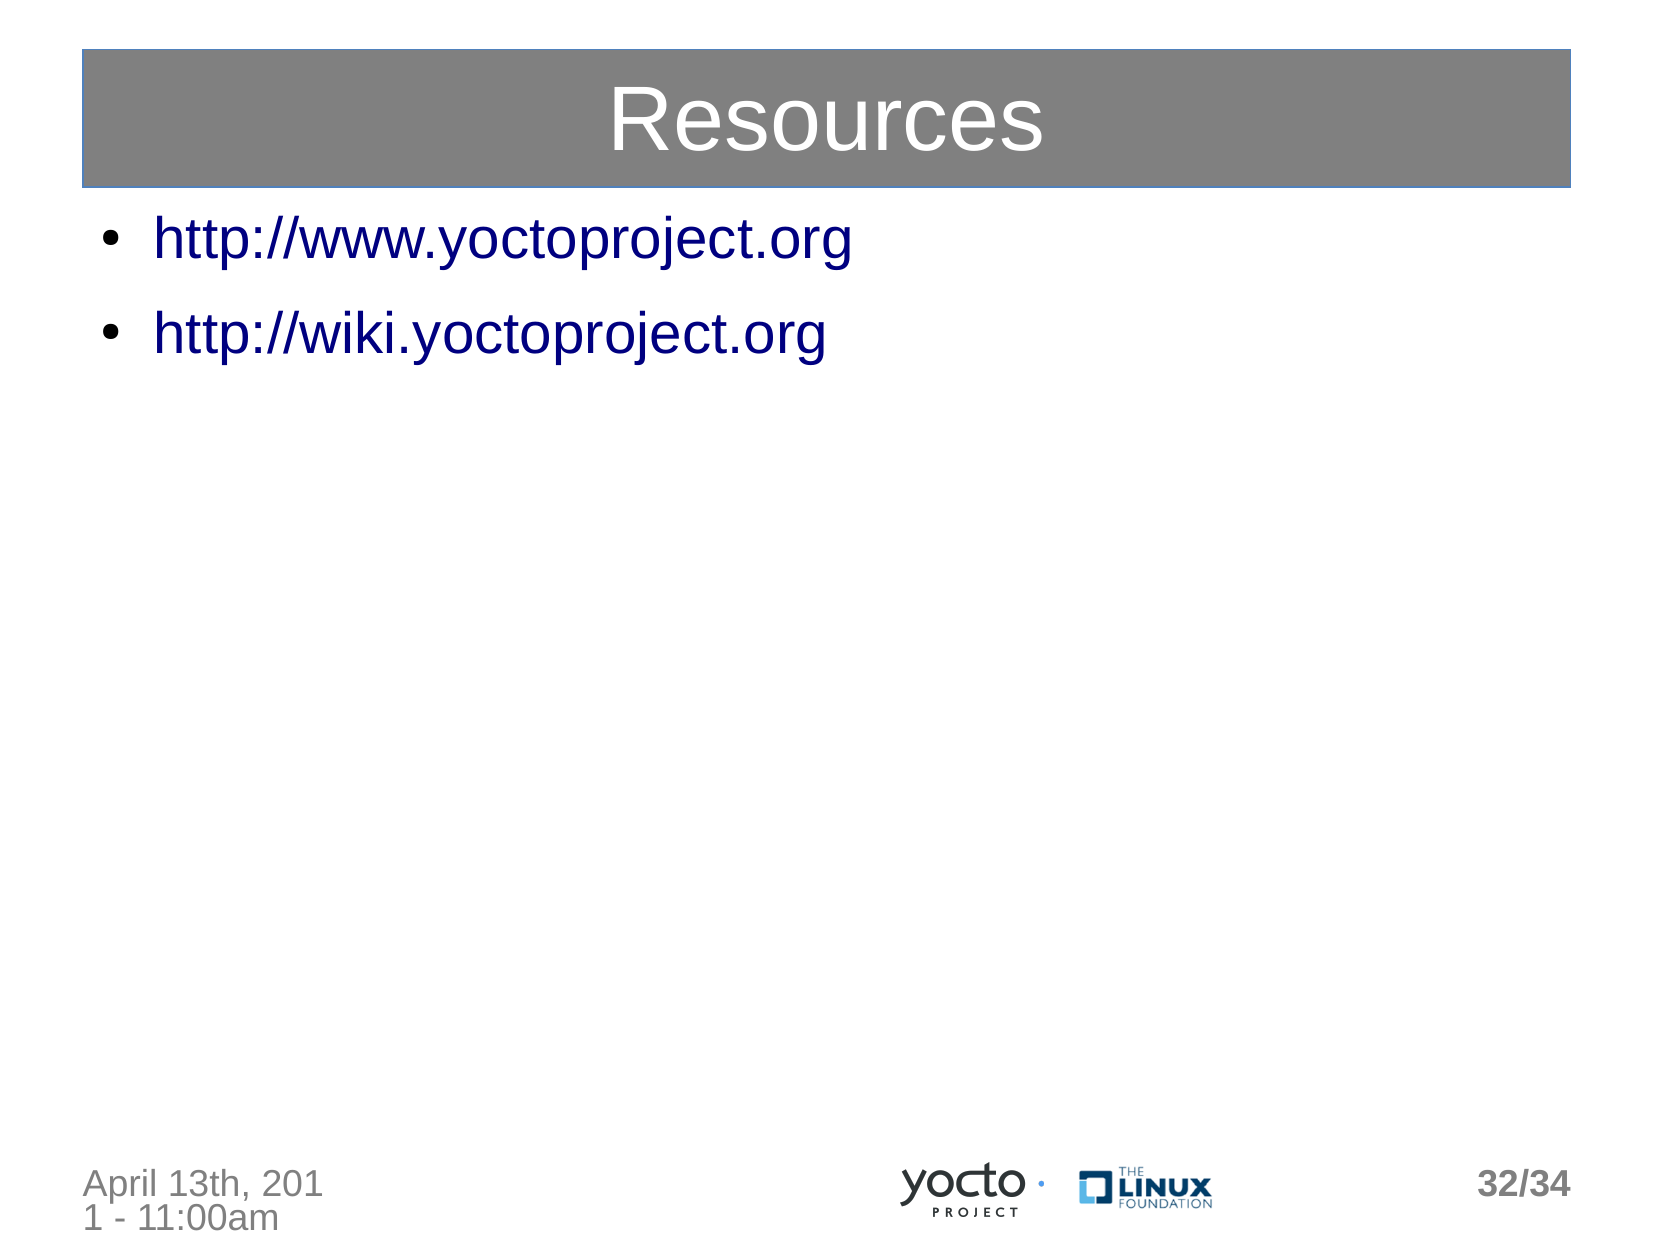

# Resources
http://www.yoctoproject.org
http://wiki.yoctoproject.org
April 13th, 2011 - 11:00am
32